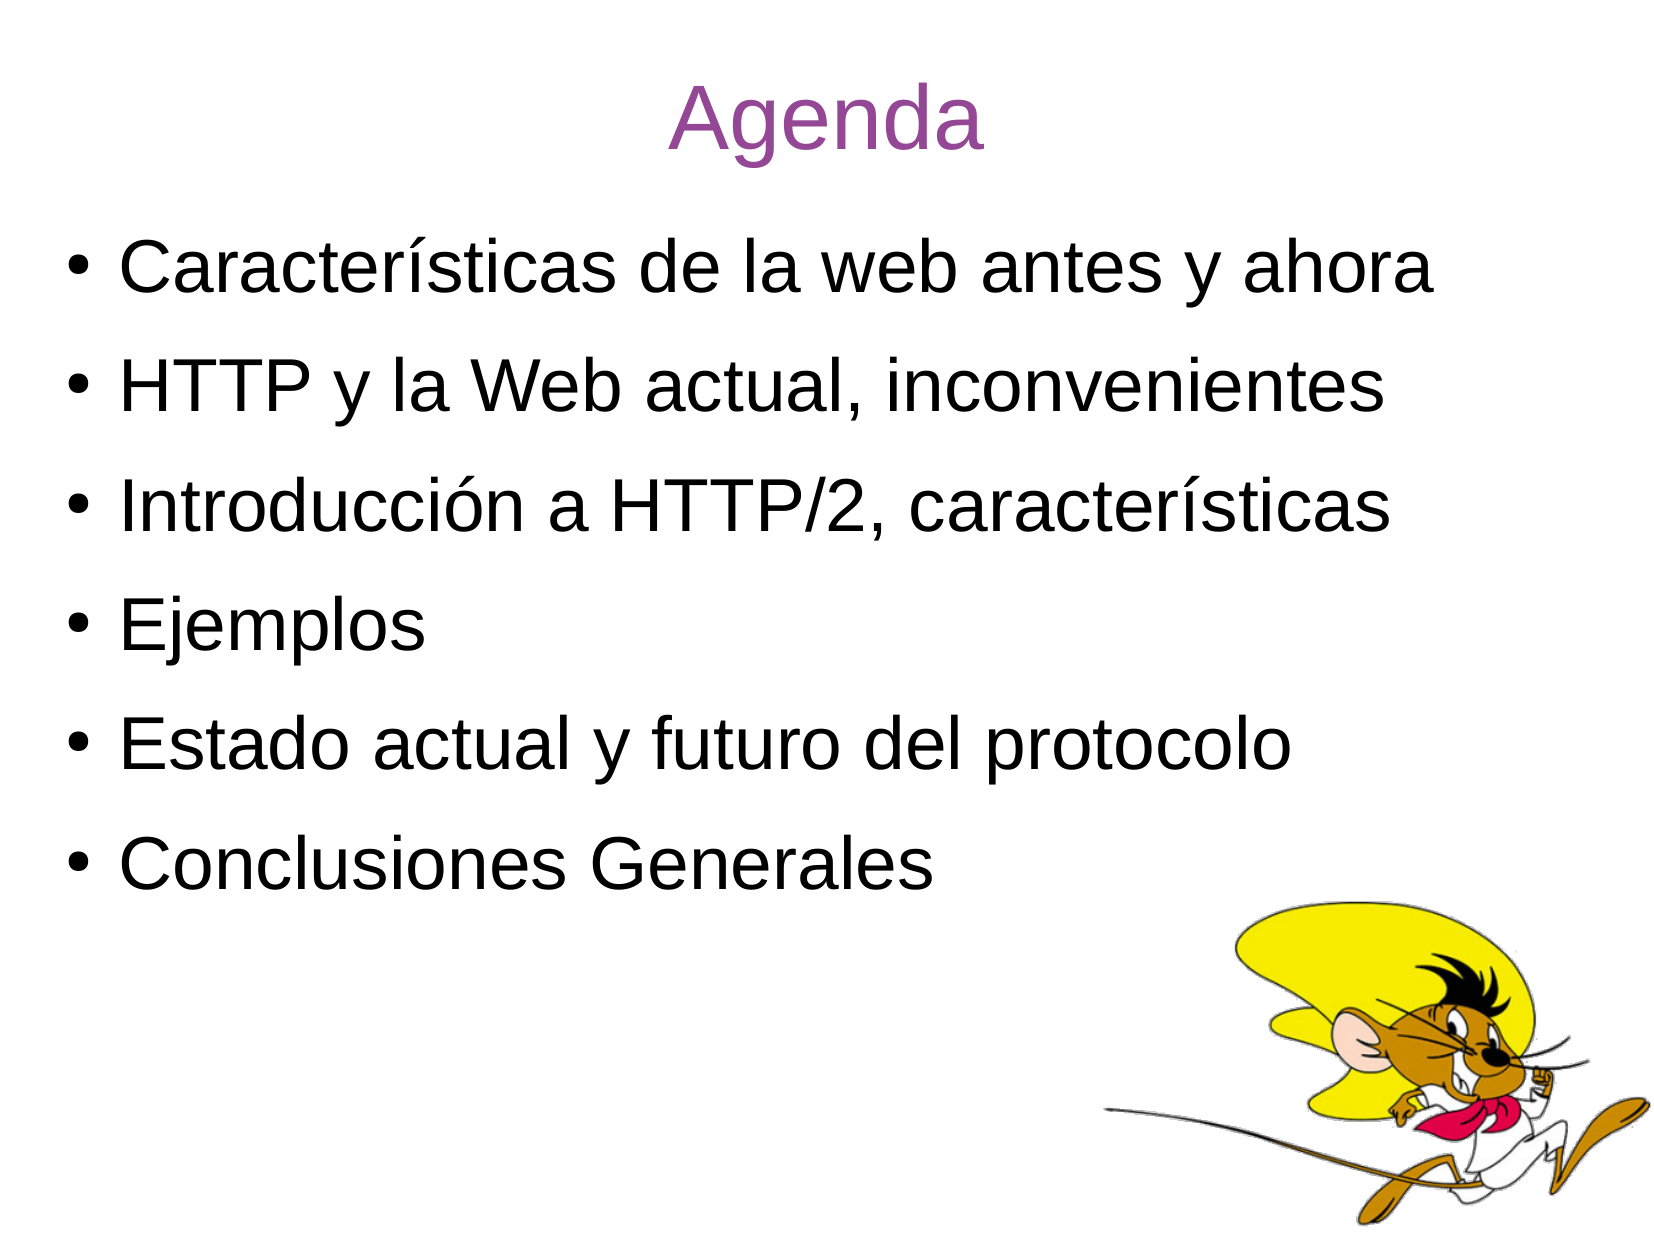

# Agenda
Características de la web antes y ahora
HTTP y la Web actual, inconvenientes
Introducción a HTTP/2, características
Ejemplos
Estado actual y futuro del protocolo
Conclusiones Generales